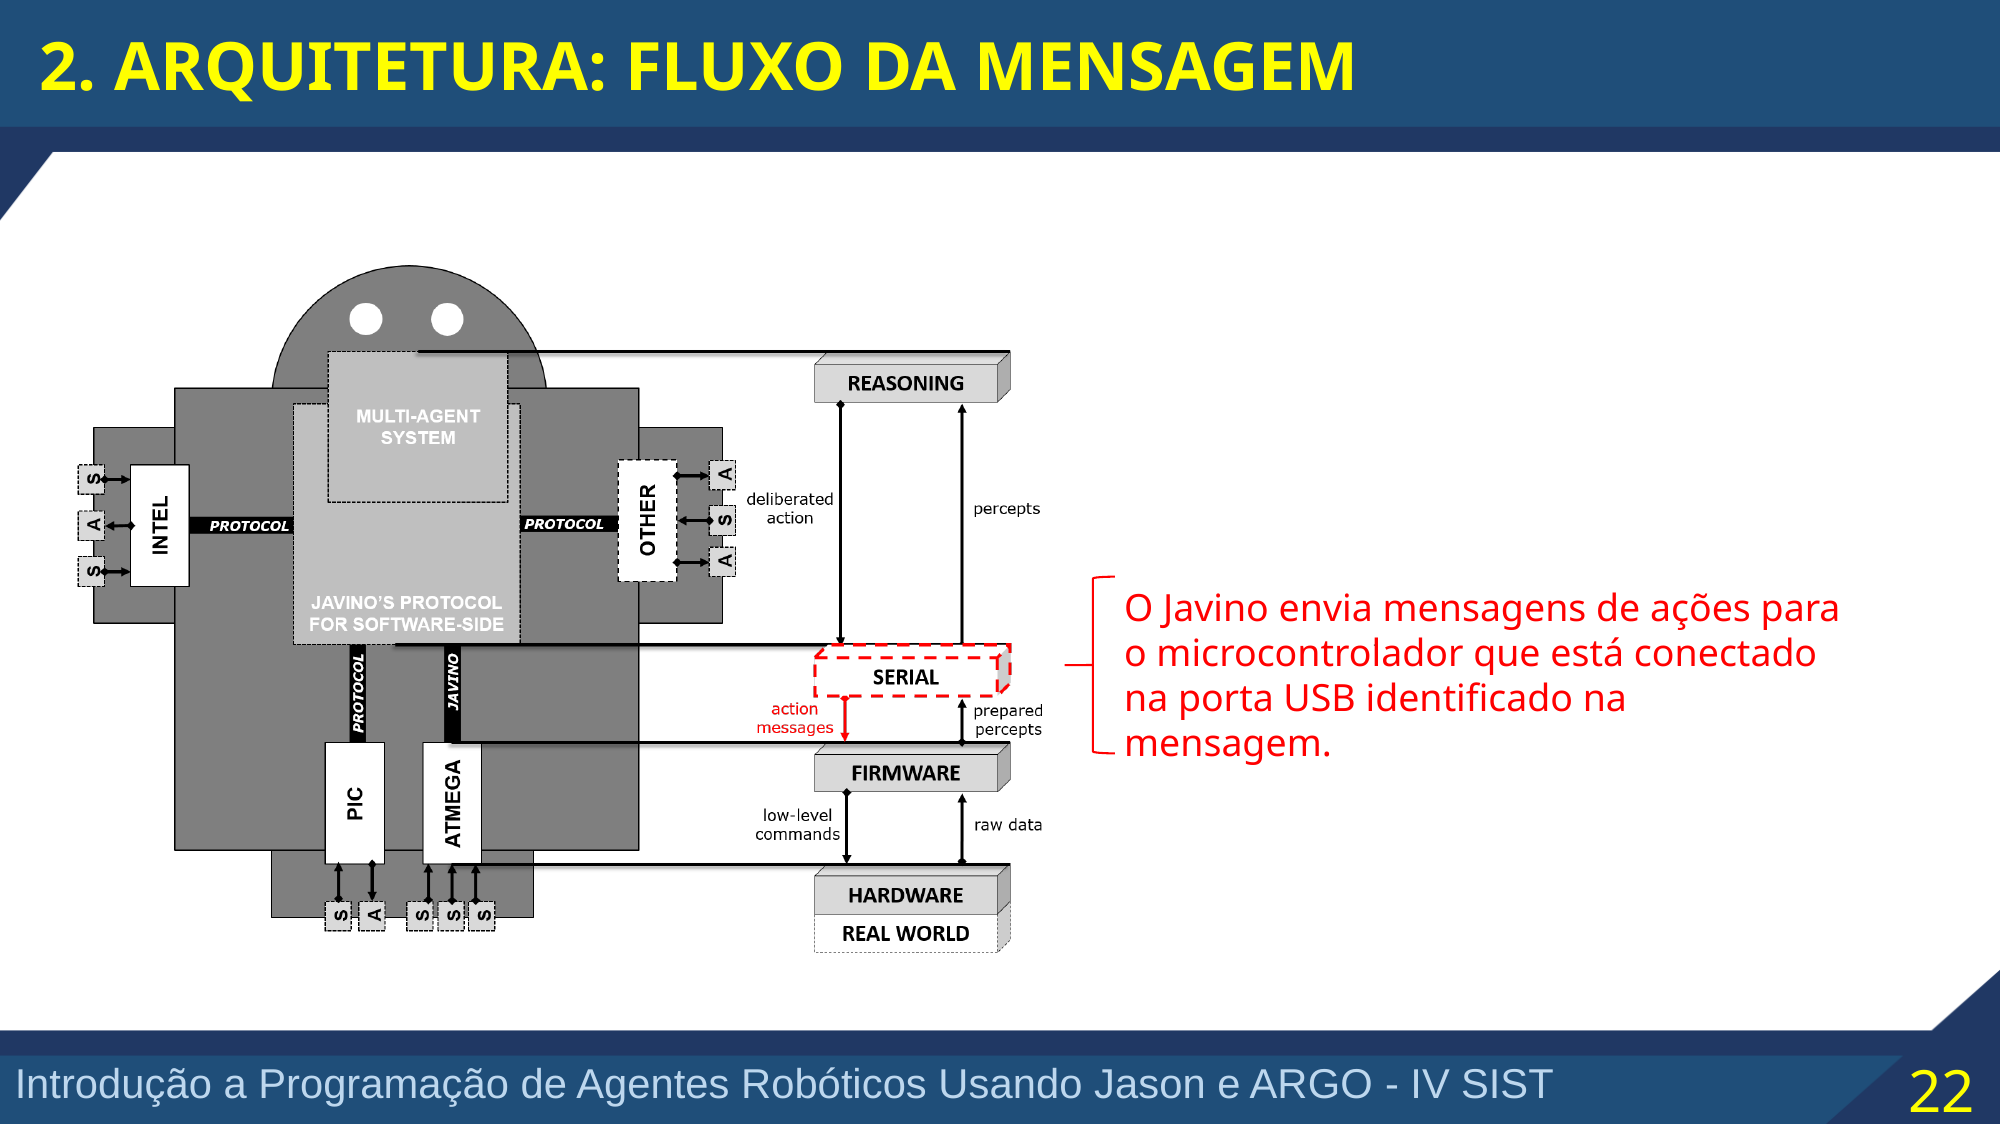

2. ARQUITETURA: FLUXO DA MENSAGEM
O Javino envia mensagens de ações para o microcontrolador que está conectado na porta USB identificado na mensagem.